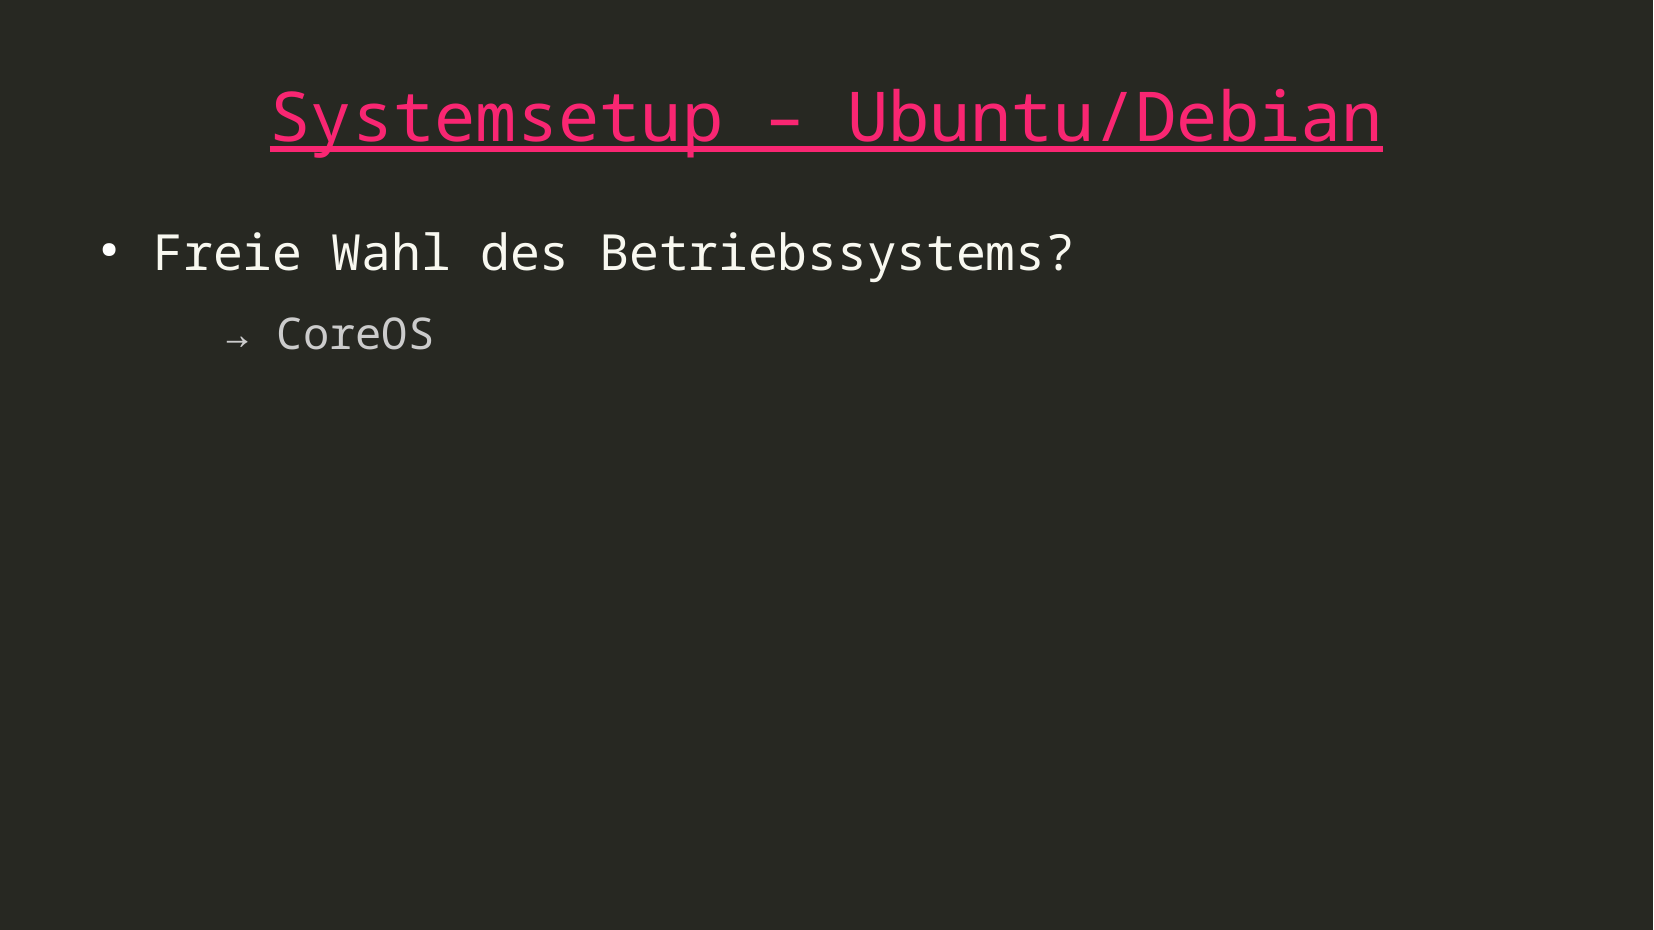

# Systemsetup – Ubuntu/Debian
Freie Wahl des Betriebssystems?
→ CoreOS